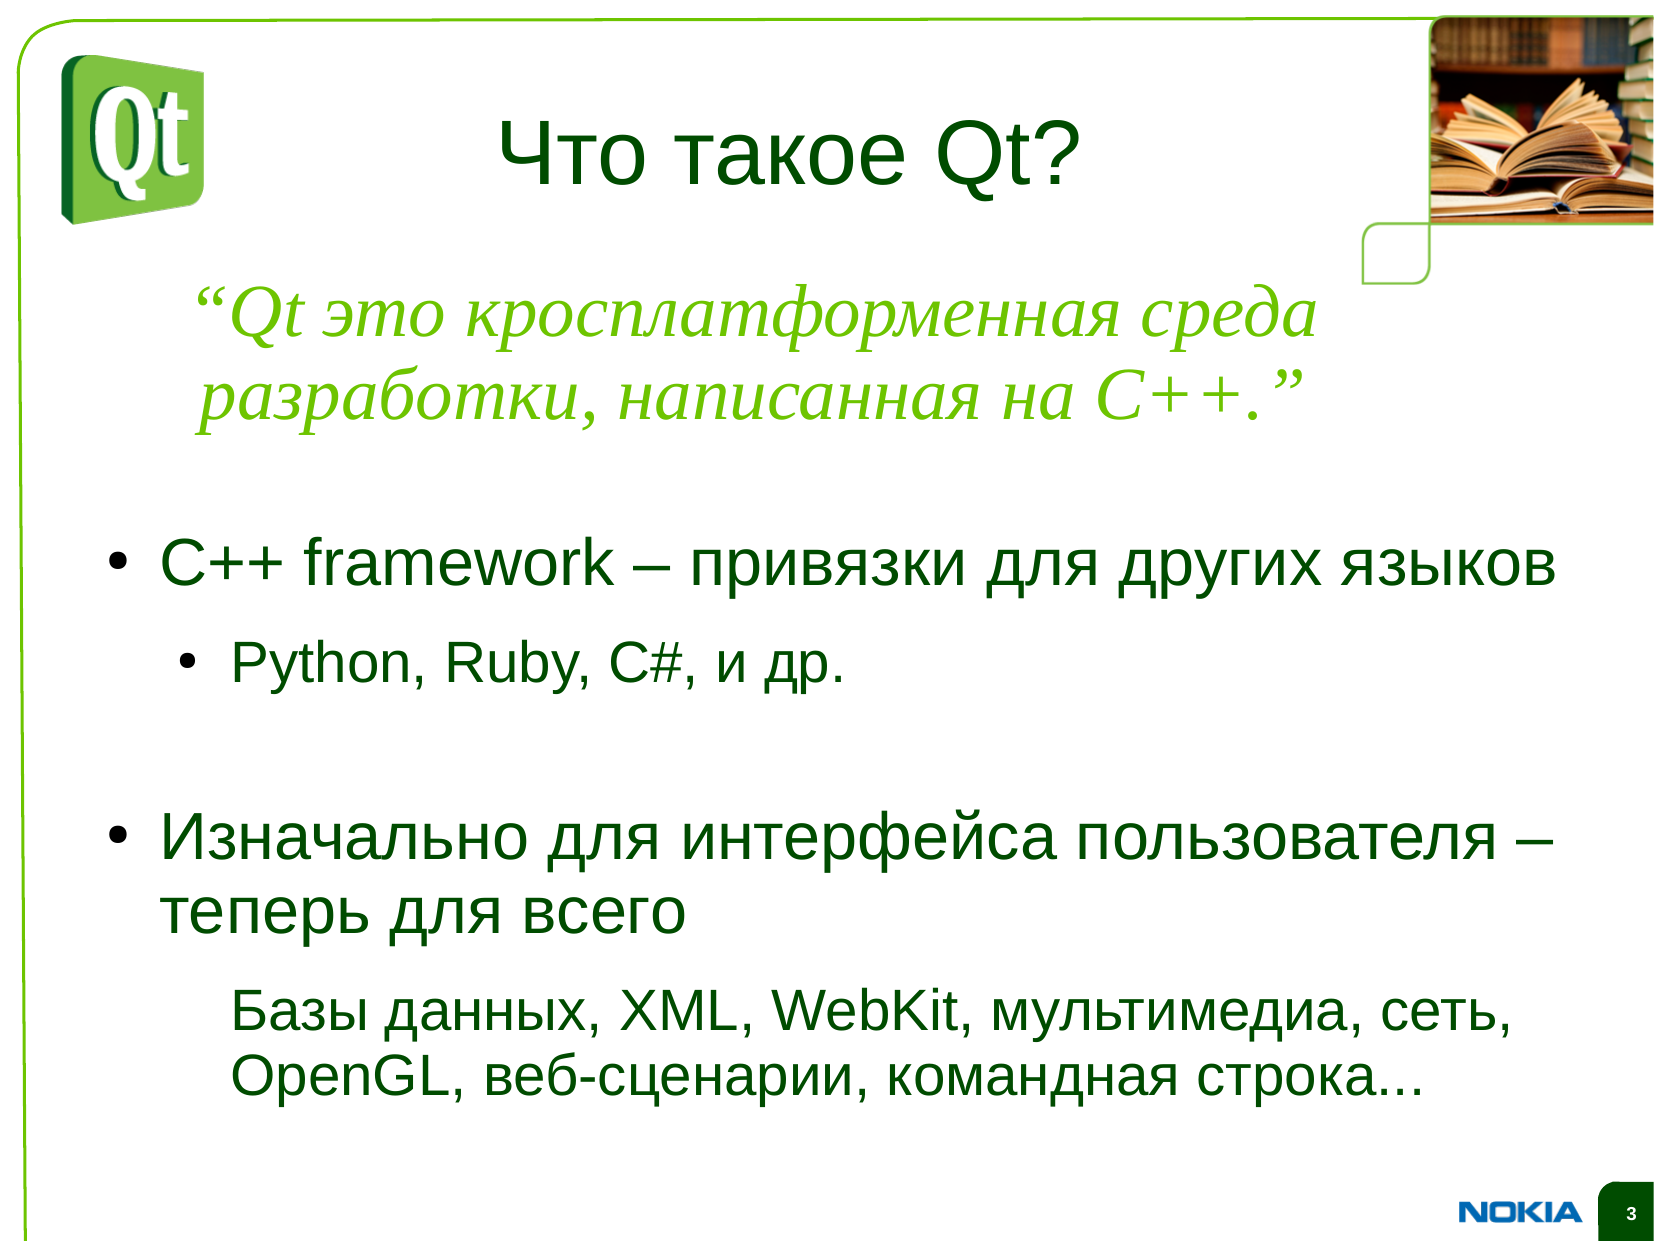

# Что такое Qt?
“Qt это кросплатформенная среда разработки, написанная на C++.”
C++ framework – привязки для других языков
Python, Ruby, C#, и др.
Изначально для интерфейса пользователя – теперь для всего
Базы данных, XML, WebKit, мультимедиа, сеть, OpenGL, веб-сценарии, командная строка...